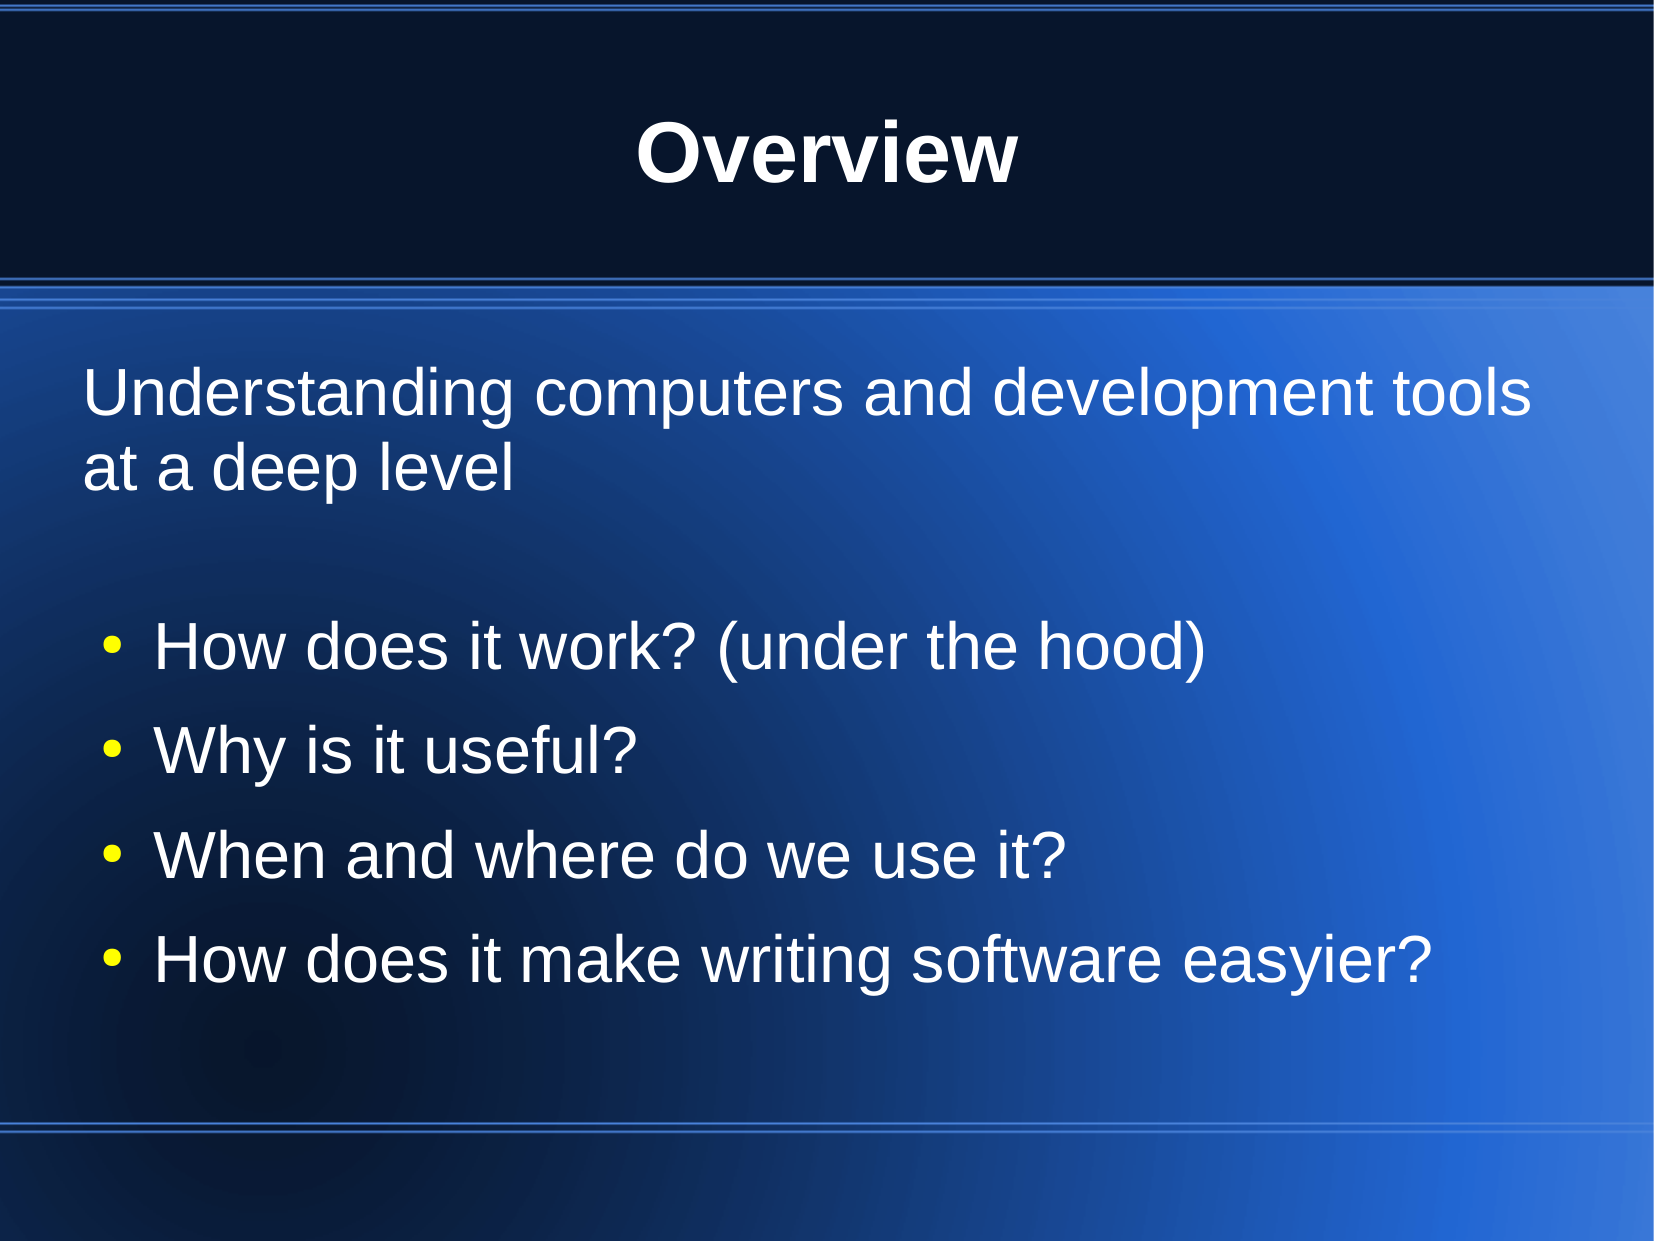

# Overview
Understanding computers and development tools at a deep level
How does it work? (under the hood)
Why is it useful?
When and where do we use it?
How does it make writing software easyier?